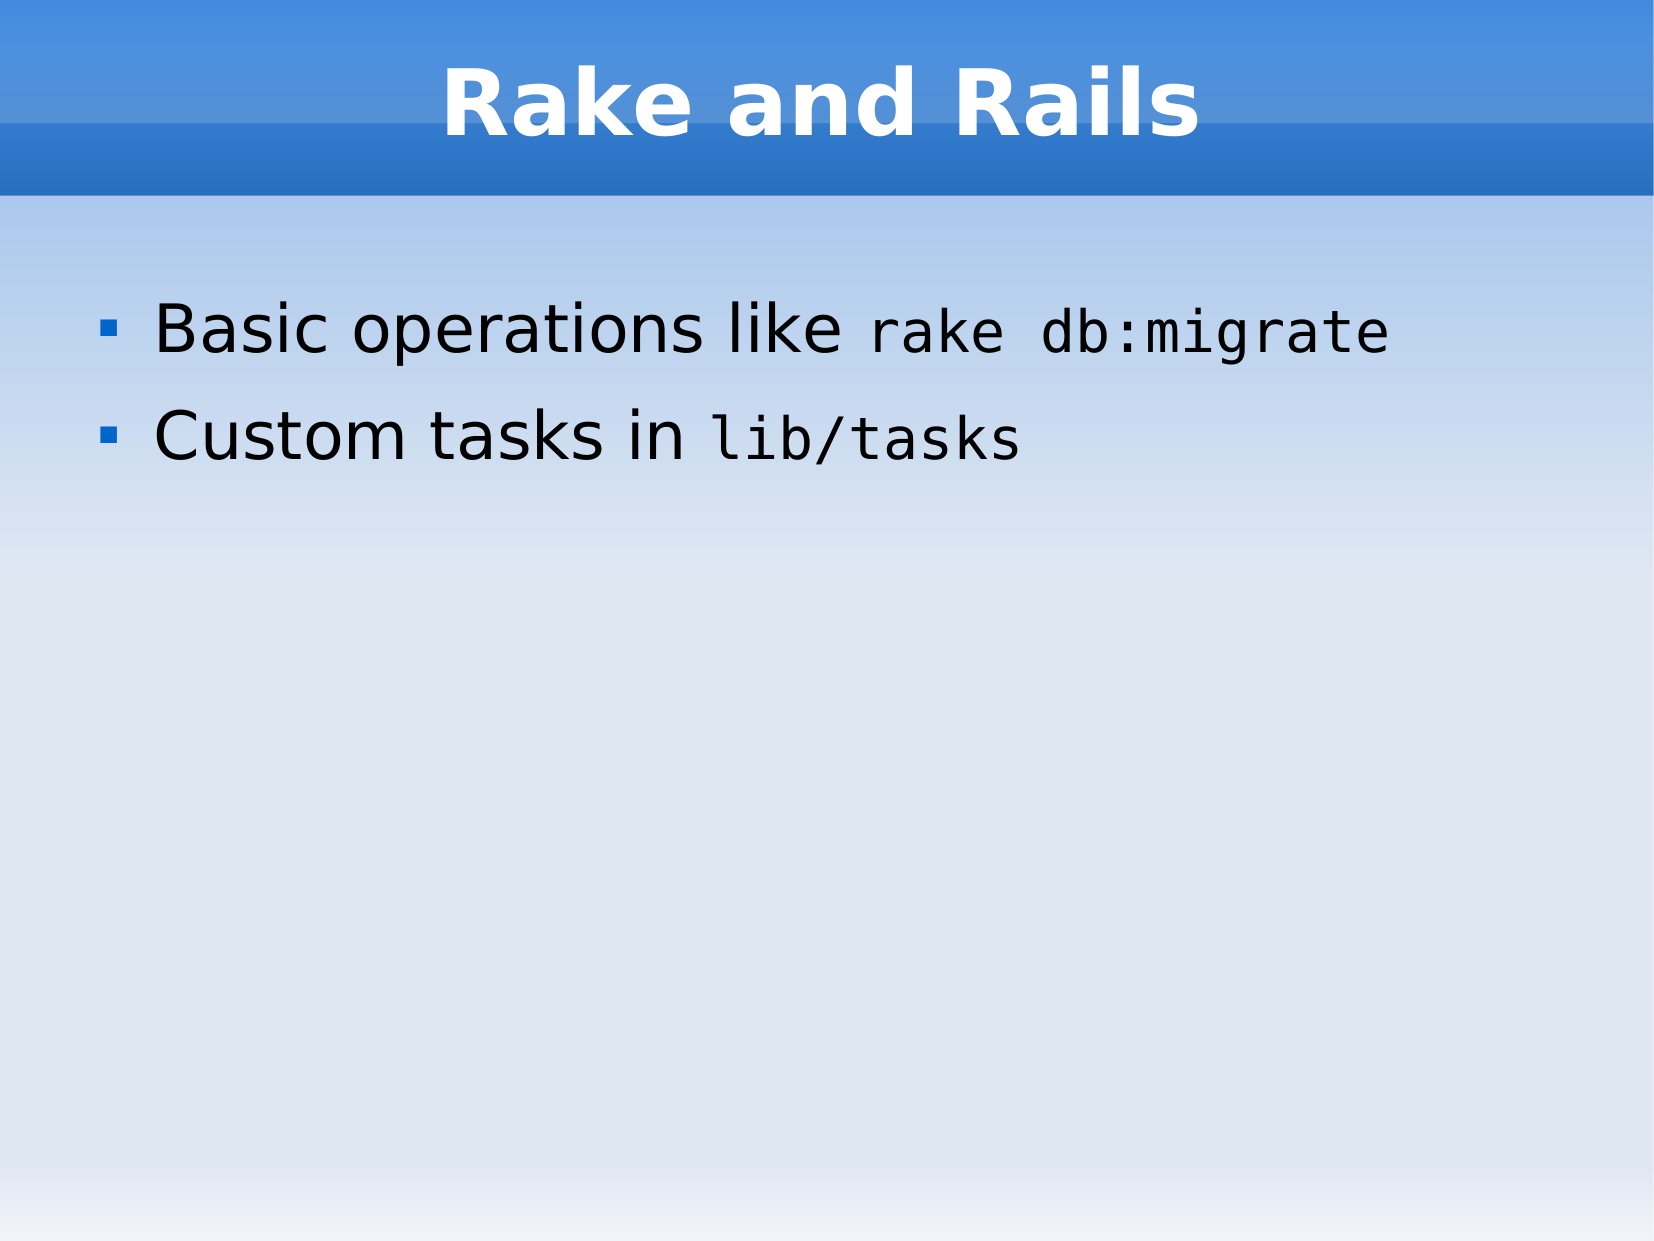

# Rake and Rails
Basic operations like rake db:migrate
Custom tasks in lib/tasks